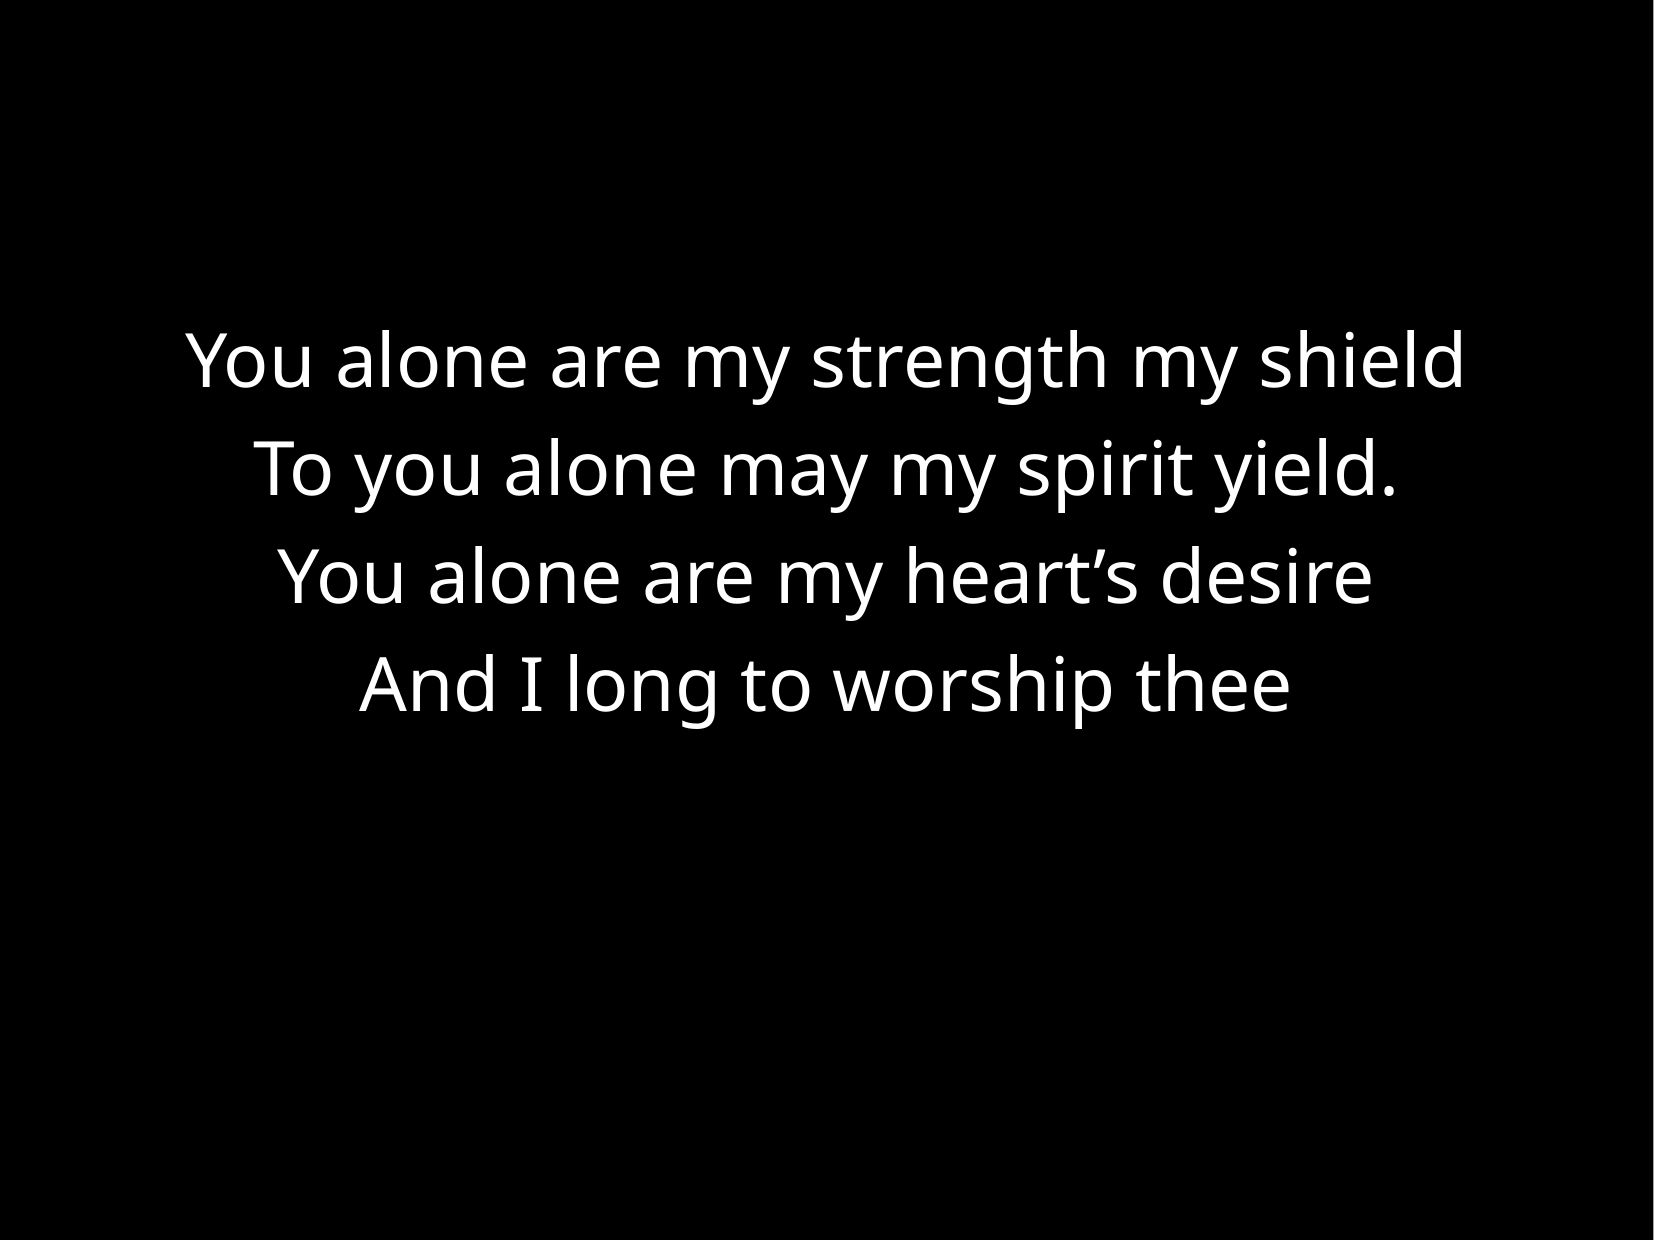

#
You alone are my strength my shield
To you alone may my spirit yield.
You alone are my heart’s desire
And I long to worship thee